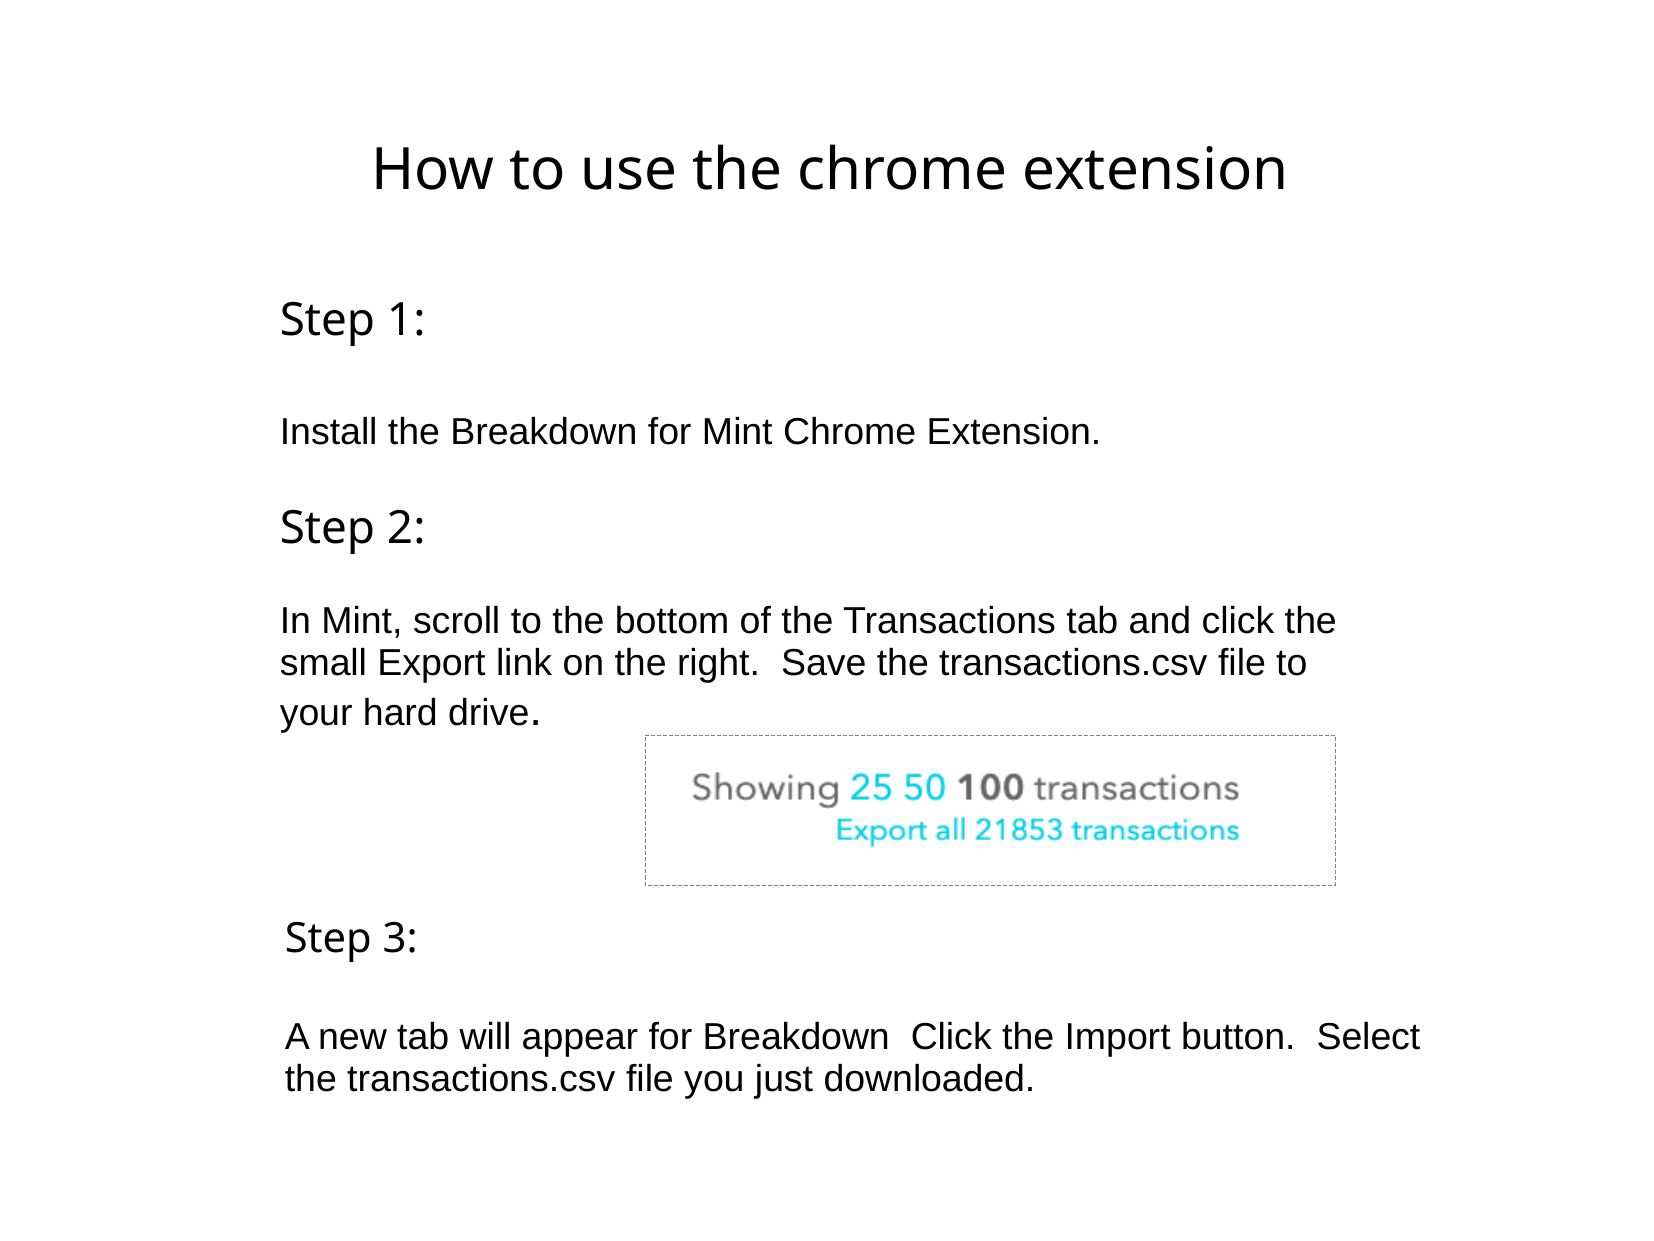

How to use the chrome extension
Step 1:
Install the Breakdown for Mint Chrome Extension.
Step 2:
In Mint, scroll to the bottom of the Transactions tab and click the small Export link on the right. Save the transactions.csv file to your hard drive.
Step 3:
A new tab will appear for Breakdown Click the Import button. Select the transactions.csv file you just downloaded.